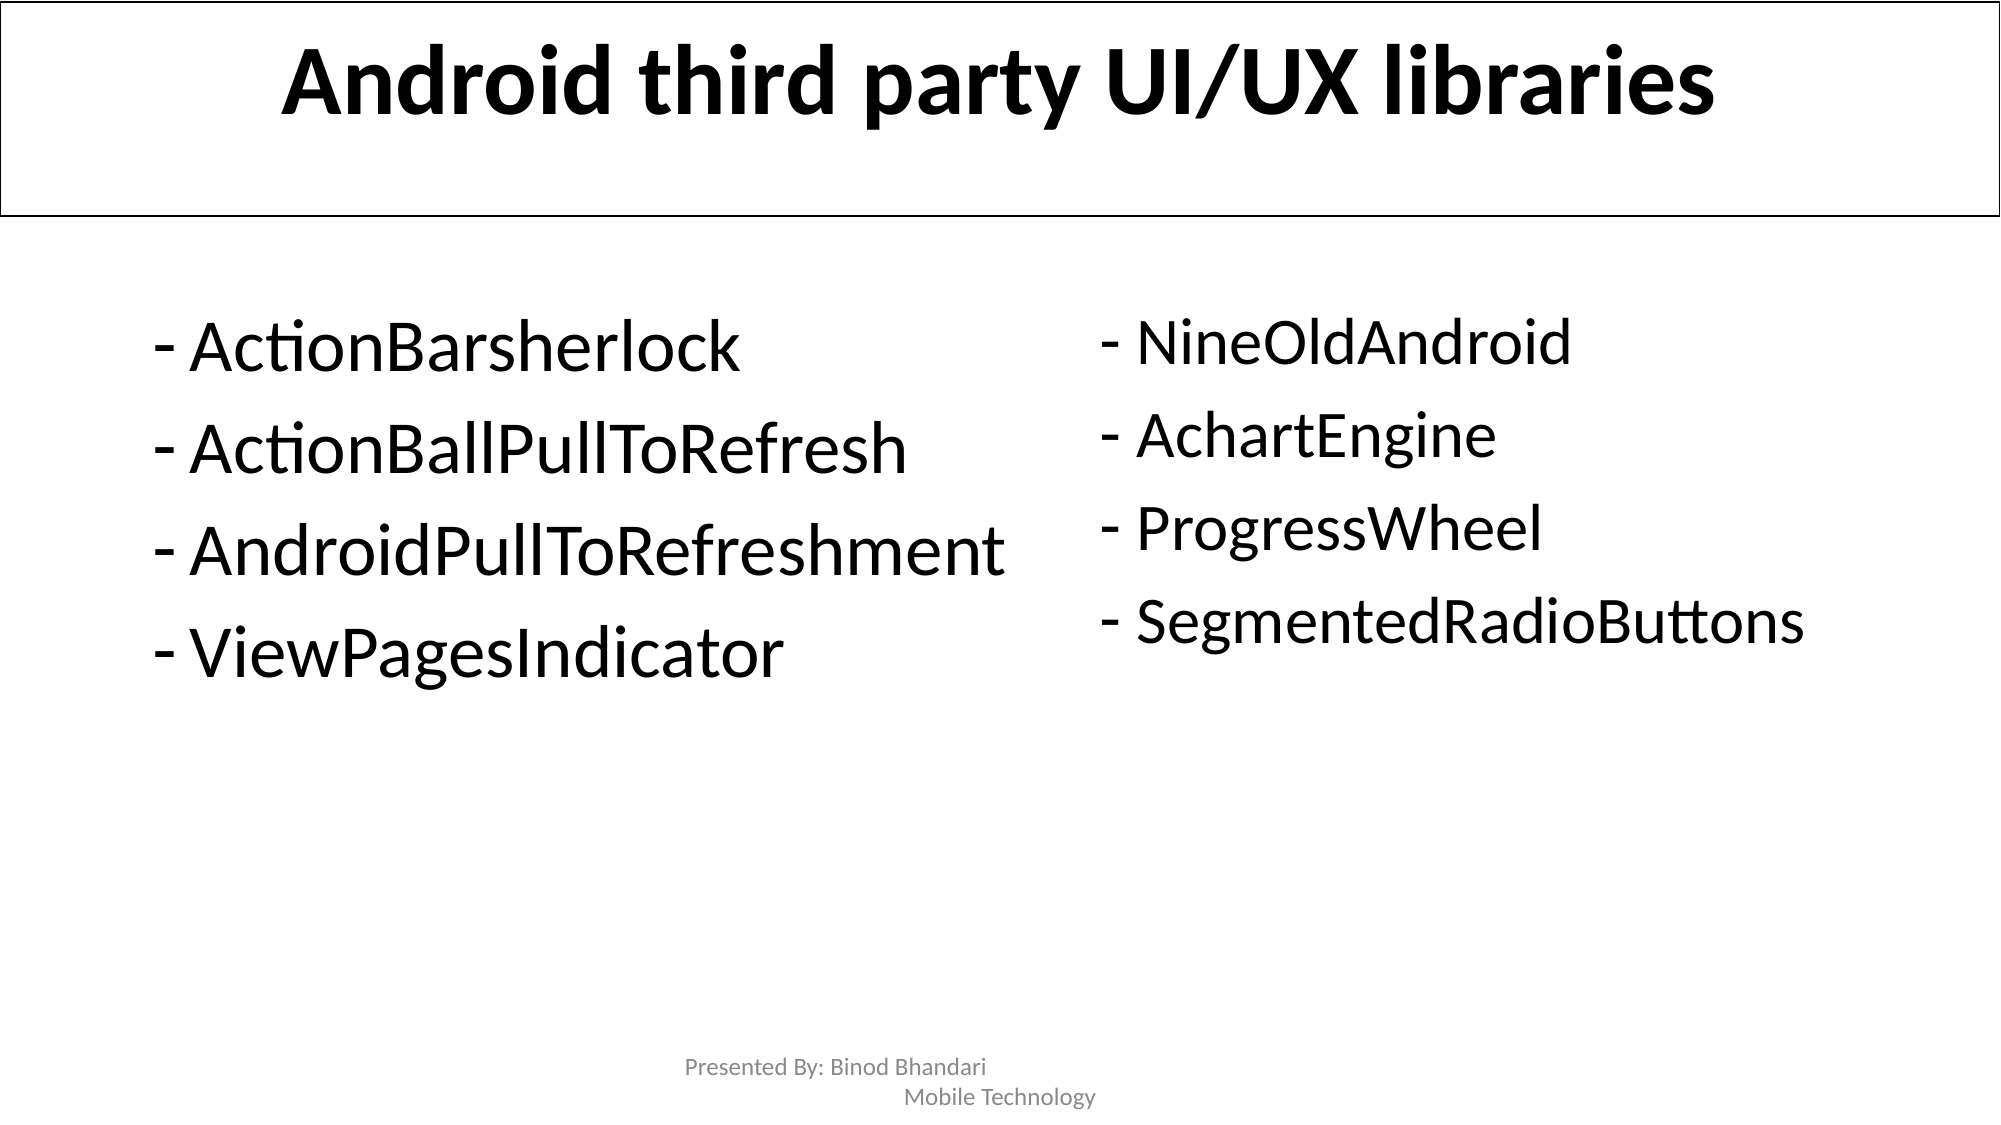

# Android third party UI/UX libraries
ActionBarsherlock
ActionBallPullToRefresh
AndroidPullToRefreshment
ViewPagesIndicator
NineOldAndroid
AchartEngine
ProgressWheel
SegmentedRadioButtons
Presented By: Binod Bhandari Mobile Technology